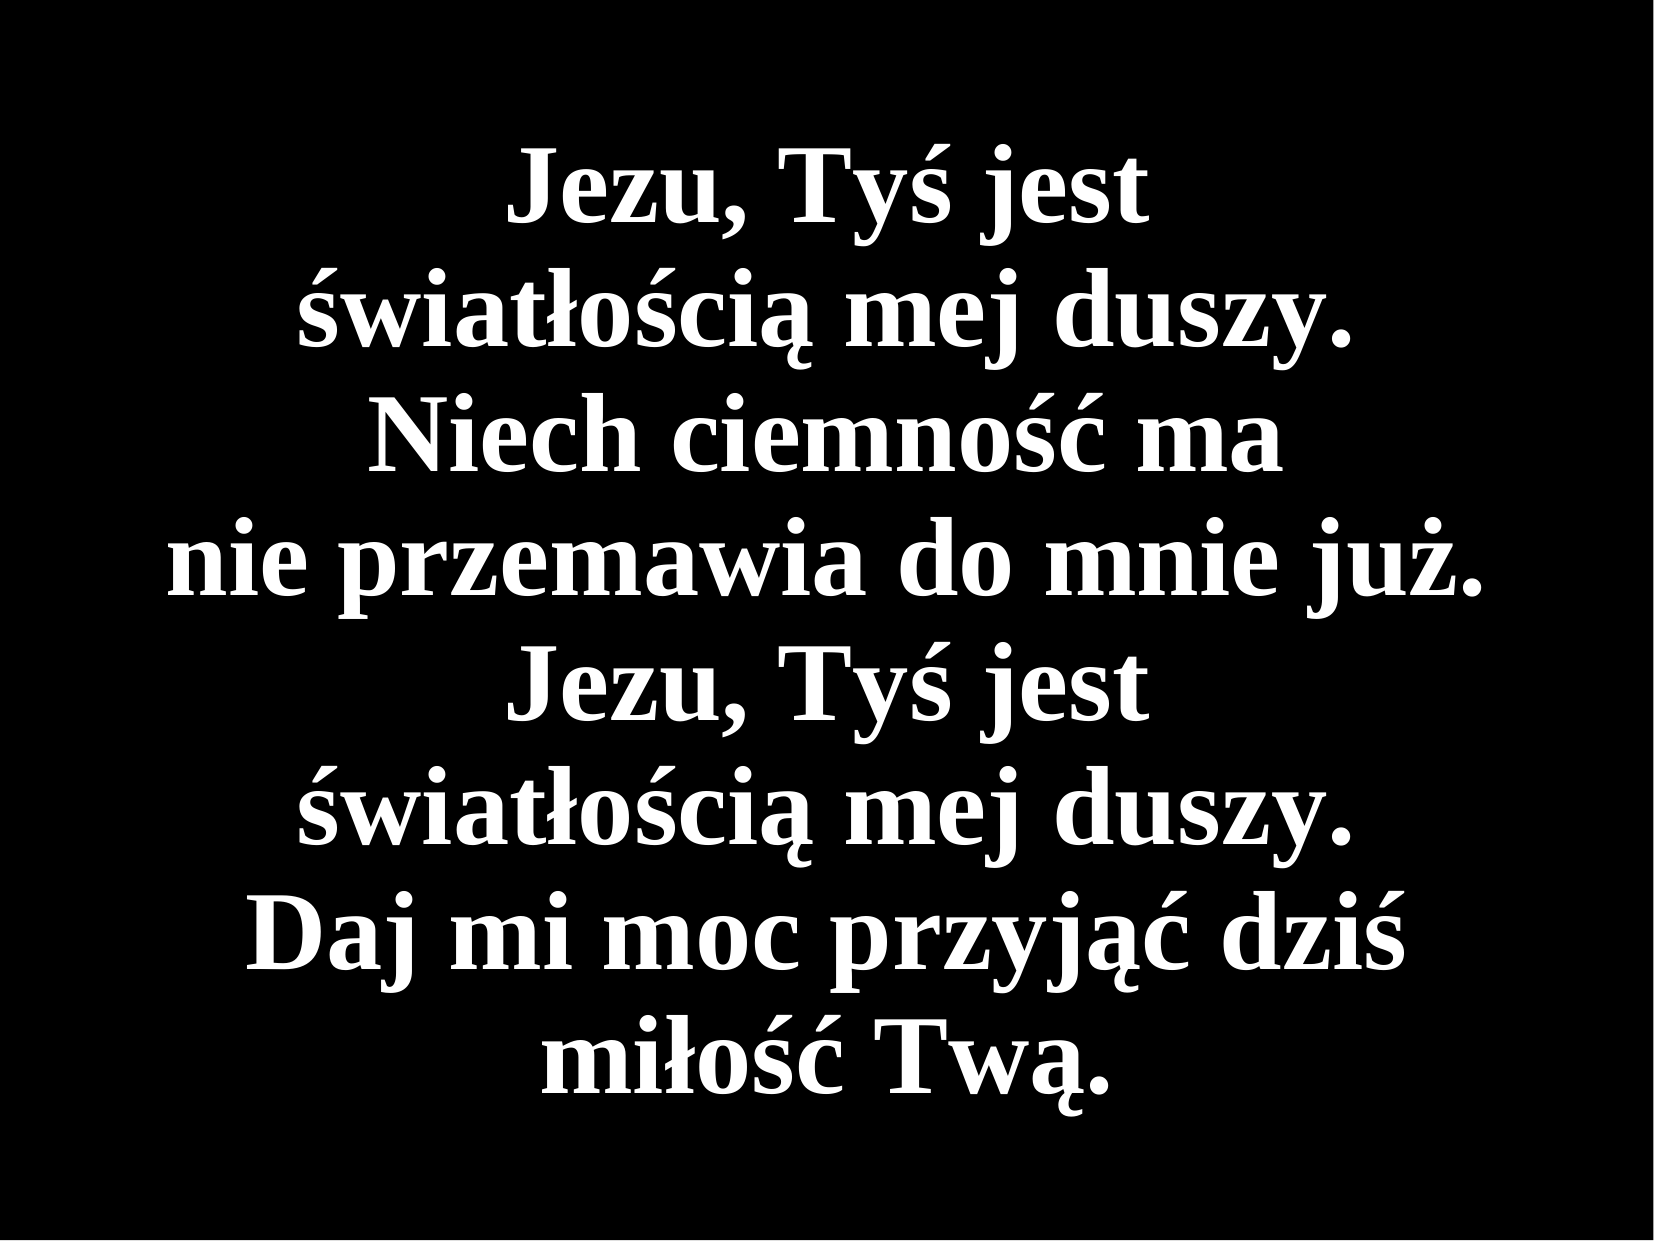

# Jezu, Tyś jest światłością mej duszy. Niech ciemność ma nie przemawia do mnie już. Jezu, Tyś jest światłością mej duszy. Daj mi moc przyjąć dziś miłość Twą.